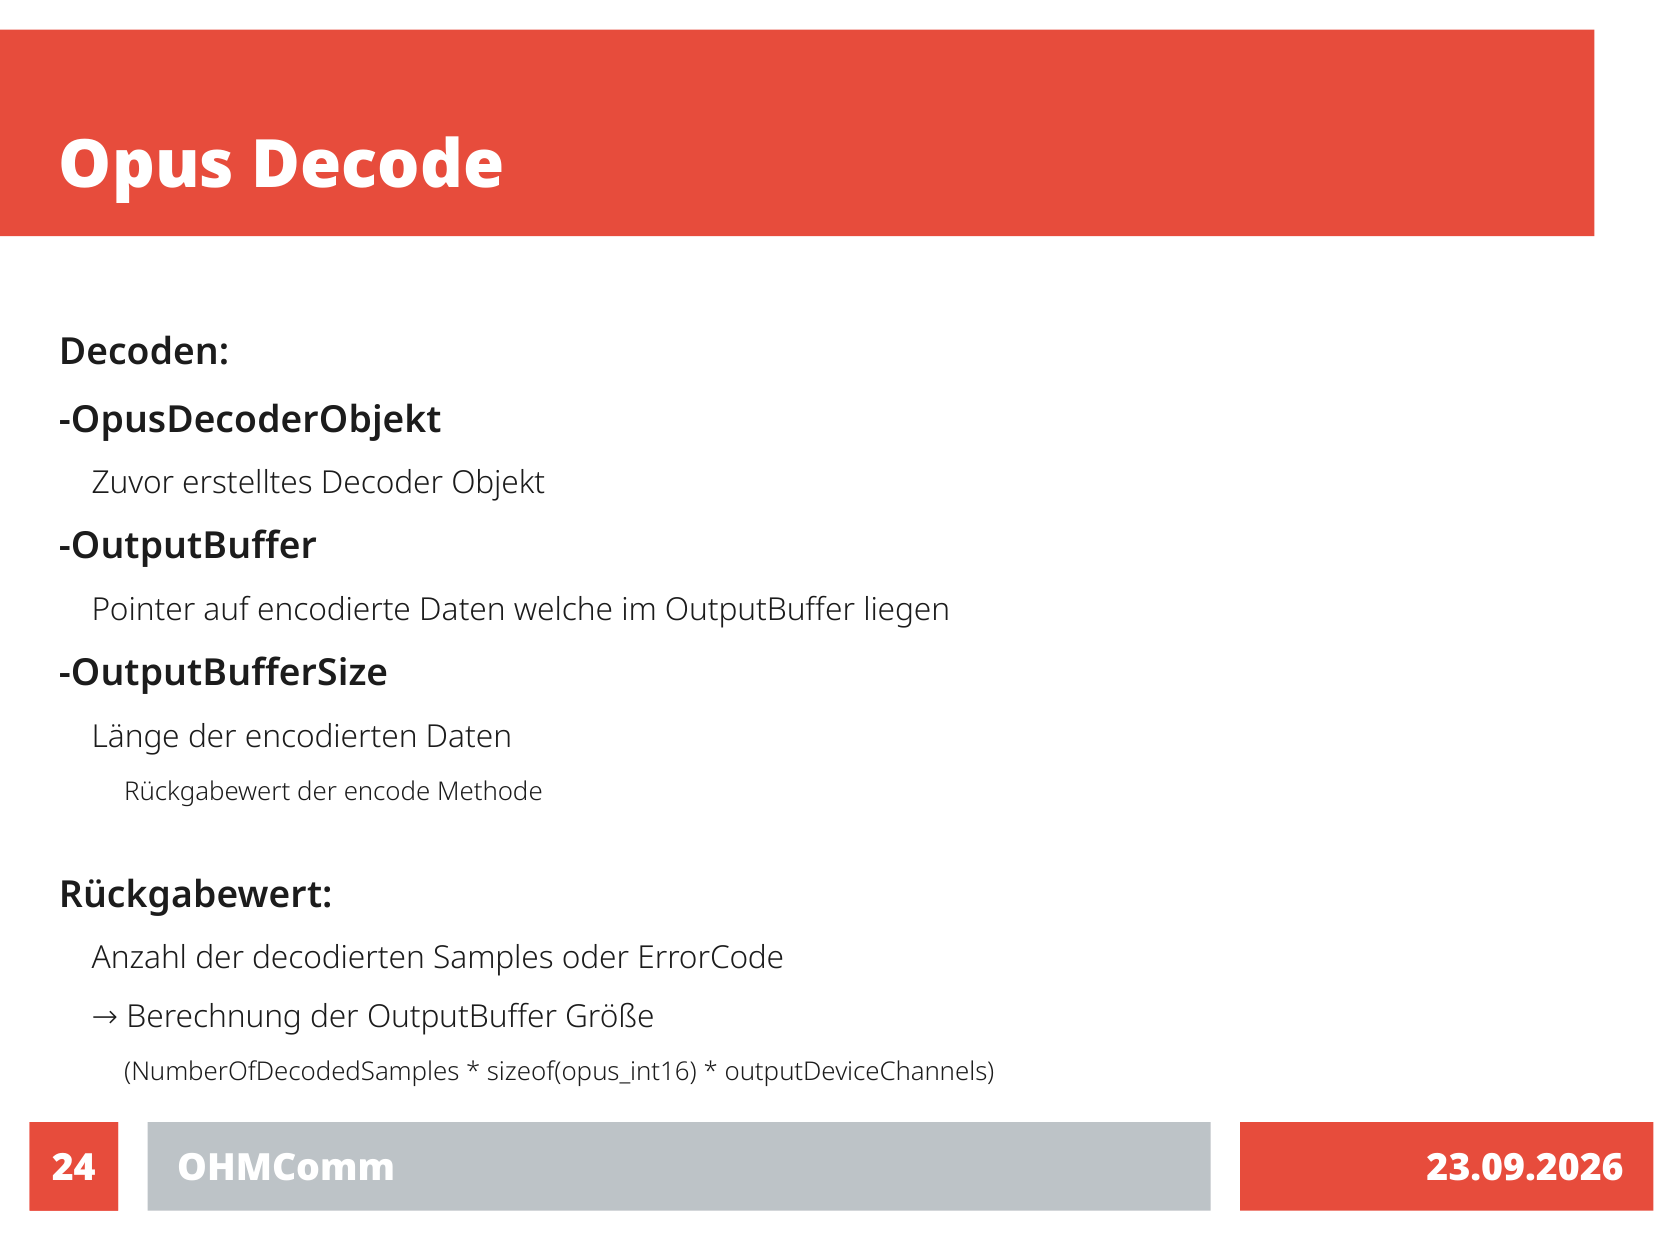

# Opus Decode
Decoden:
-OpusDecoderObjekt
Zuvor erstelltes Decoder Objekt
-OutputBuffer
Pointer auf encodierte Daten welche im OutputBuffer liegen
-OutputBufferSize
Länge der encodierten Daten
Rückgabewert der encode Methode
Rückgabewert:
Anzahl der decodierten Samples oder ErrorCode
→ Berechnung der OutputBuffer Größe
(NumberOfDecodedSamples * sizeof(opus_int16) * outputDeviceChannels)
24
OHMComm